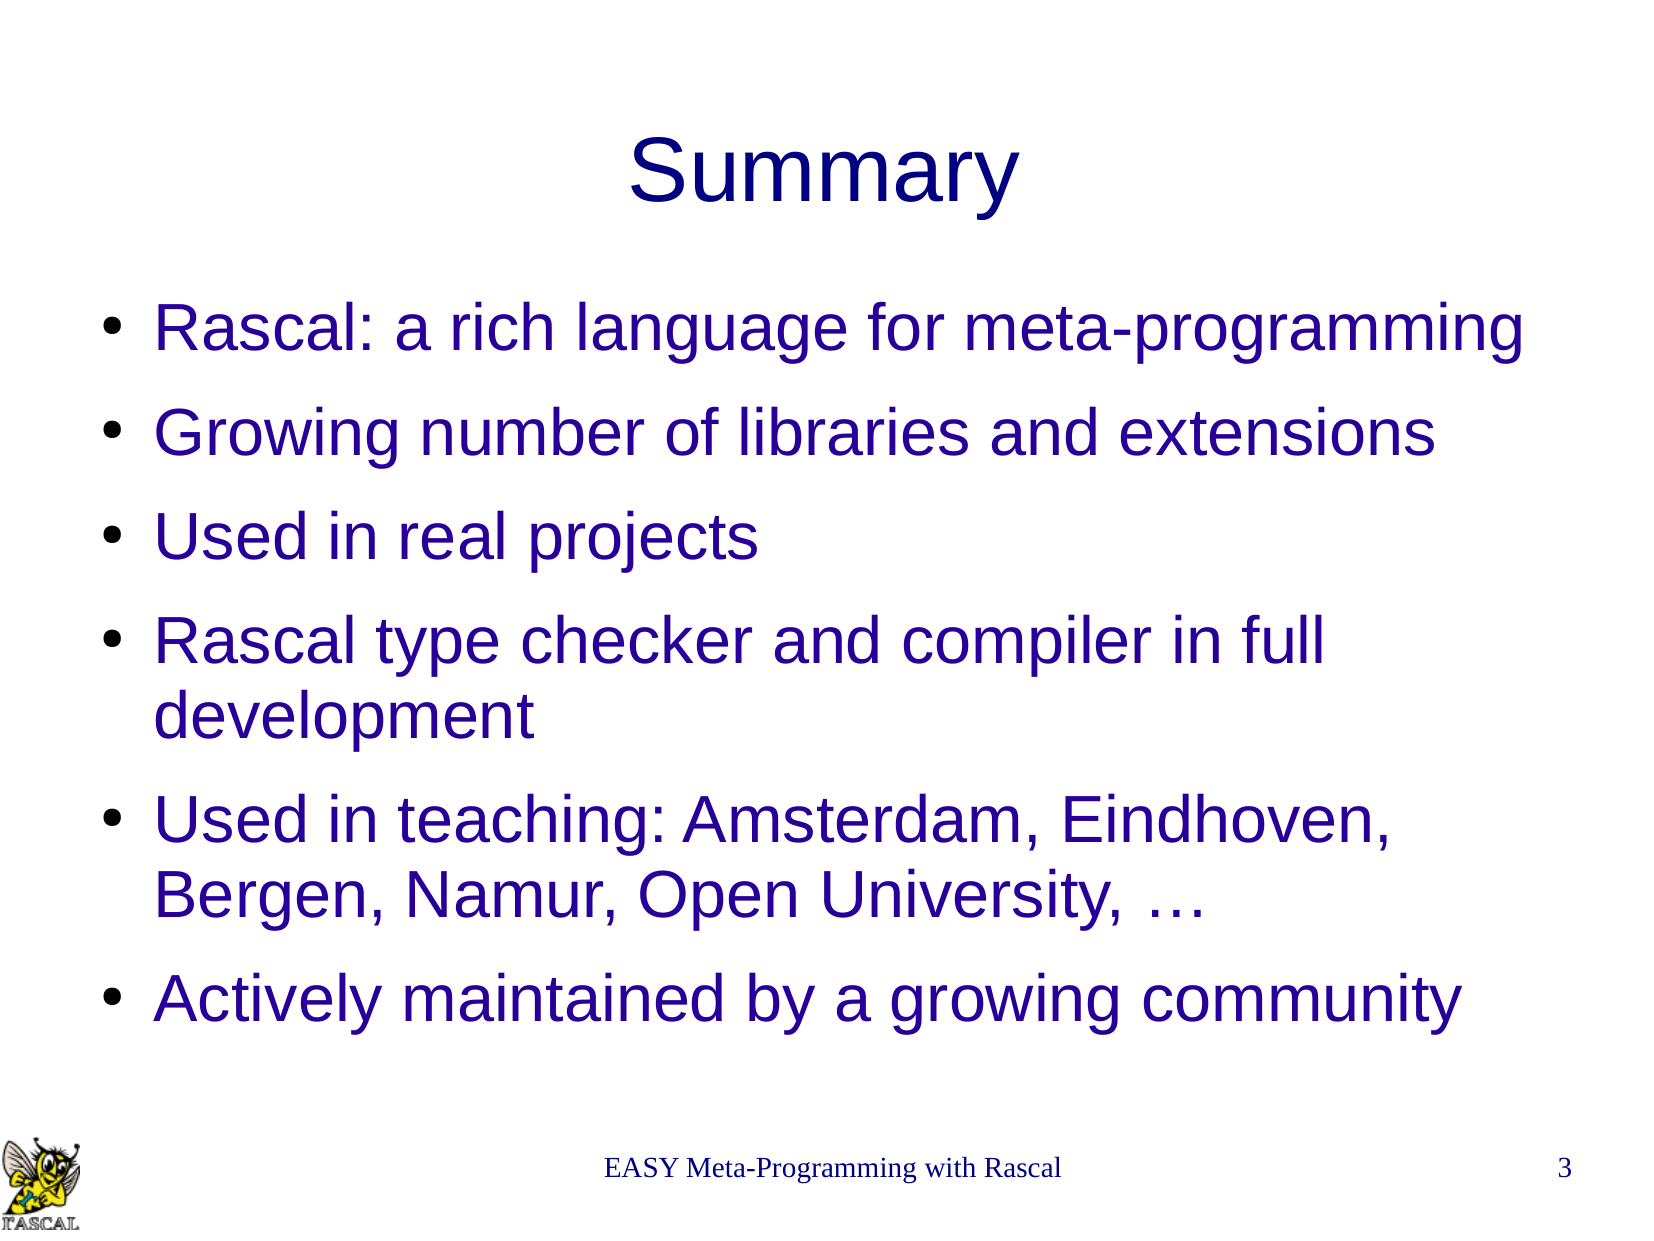

# Summary
Rascal: a rich language for meta-programming
Growing number of libraries and extensions
Used in real projects
Rascal type checker and compiler in full development
Used in teaching: Amsterdam, Eindhoven, Bergen, Namur, Open University, …
Actively maintained by a growing community
3